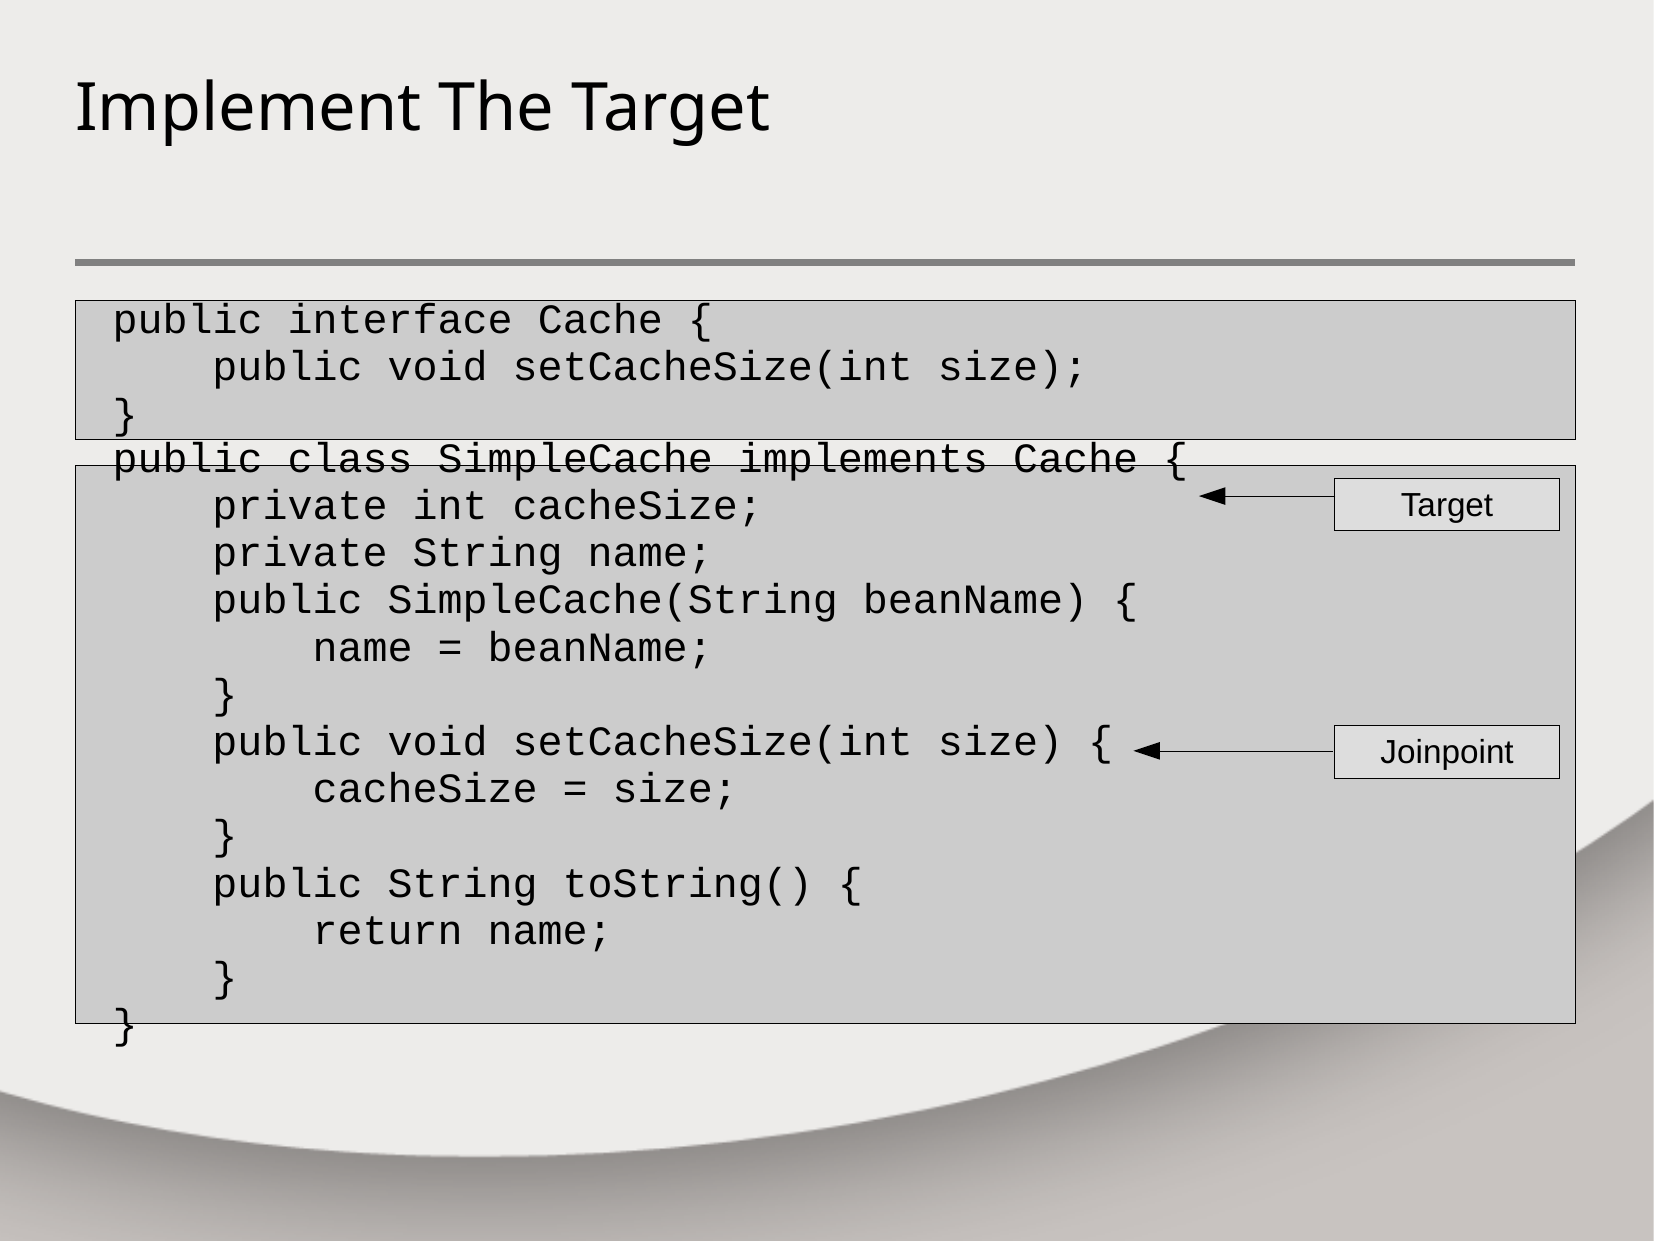

# Implement The Target
public interface Cache {
 public void setCacheSize(int size);
}
public class SimpleCache implements Cache {
 private int cacheSize;
 private String name;
 public SimpleCache(String beanName) {
 name = beanName;
 }
 public void setCacheSize(int size) {
 cacheSize = size;
 }
 public String toString() {
 return name;
 }
}
Target
Joinpoint